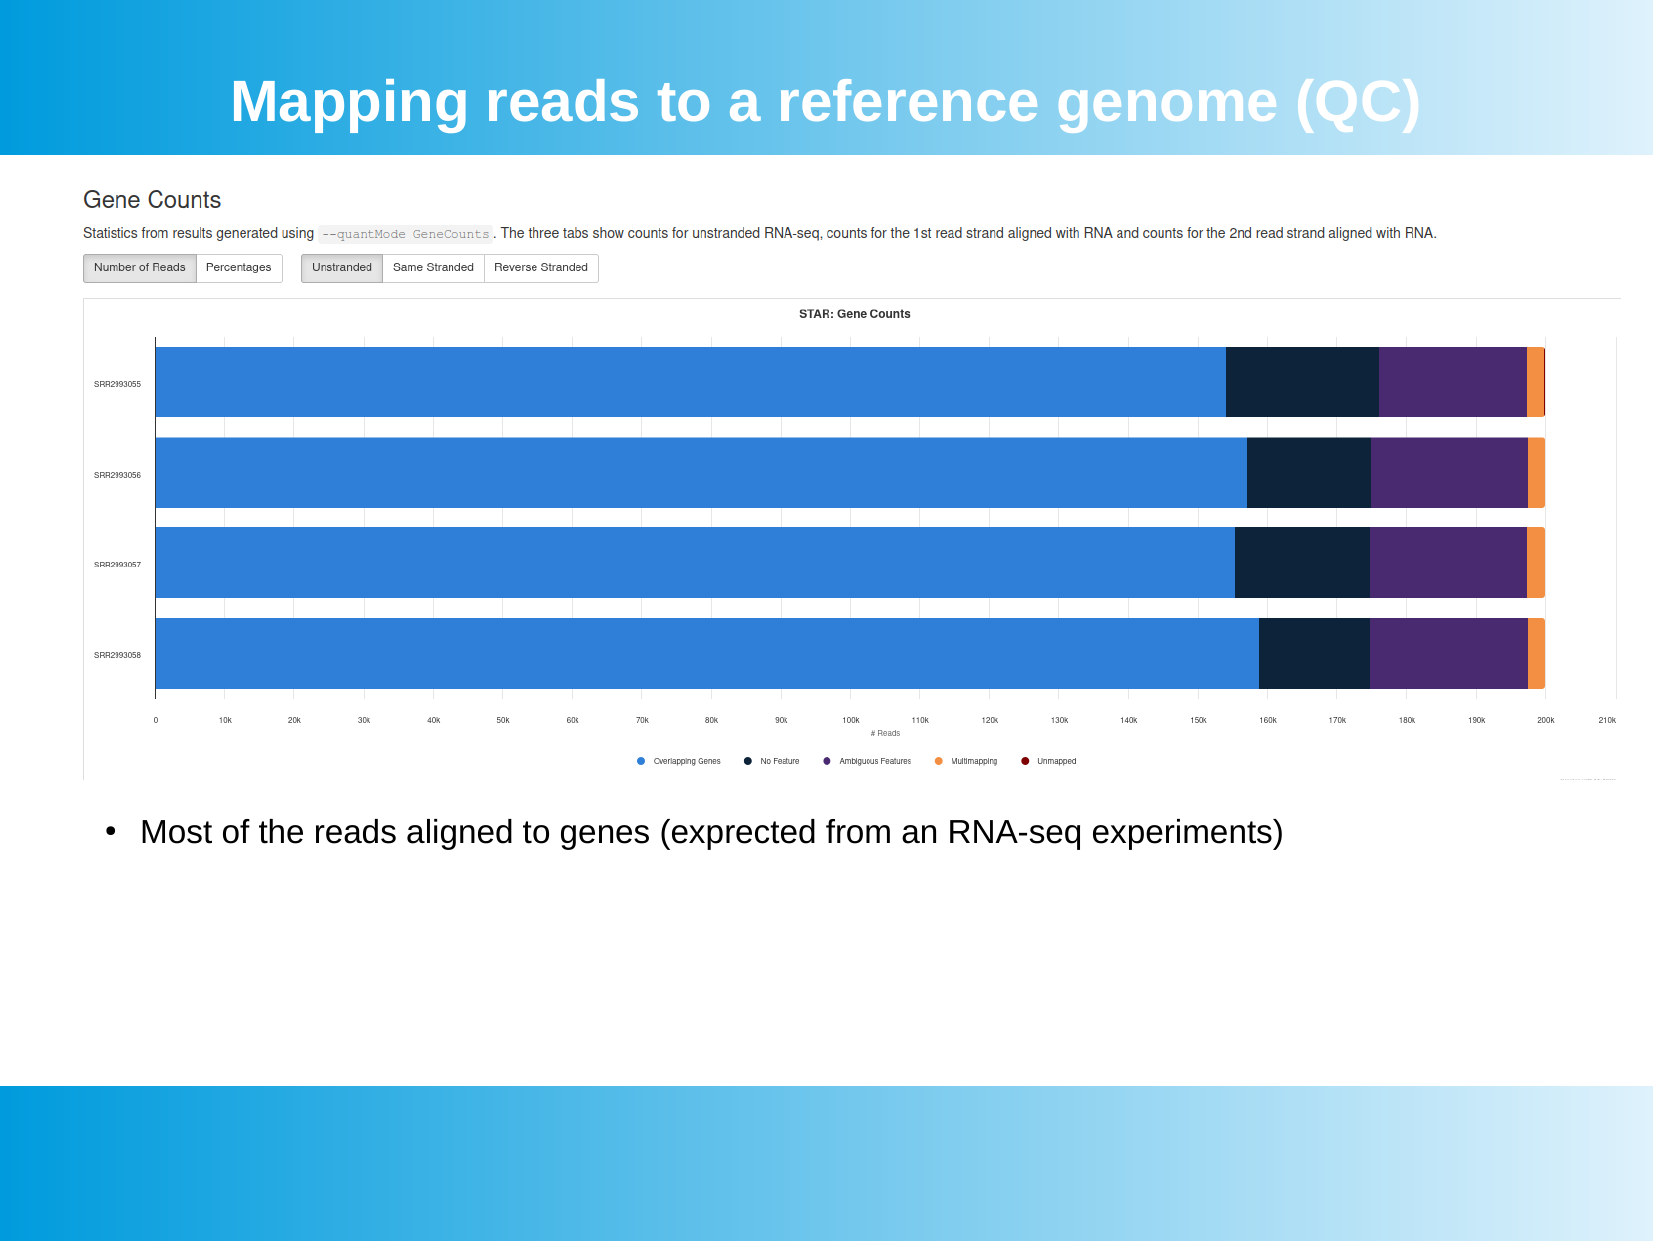

# Mapping reads to a reference genome (QC)
Most of the reads aligned to genes (exprected from an RNA-seq experiments)